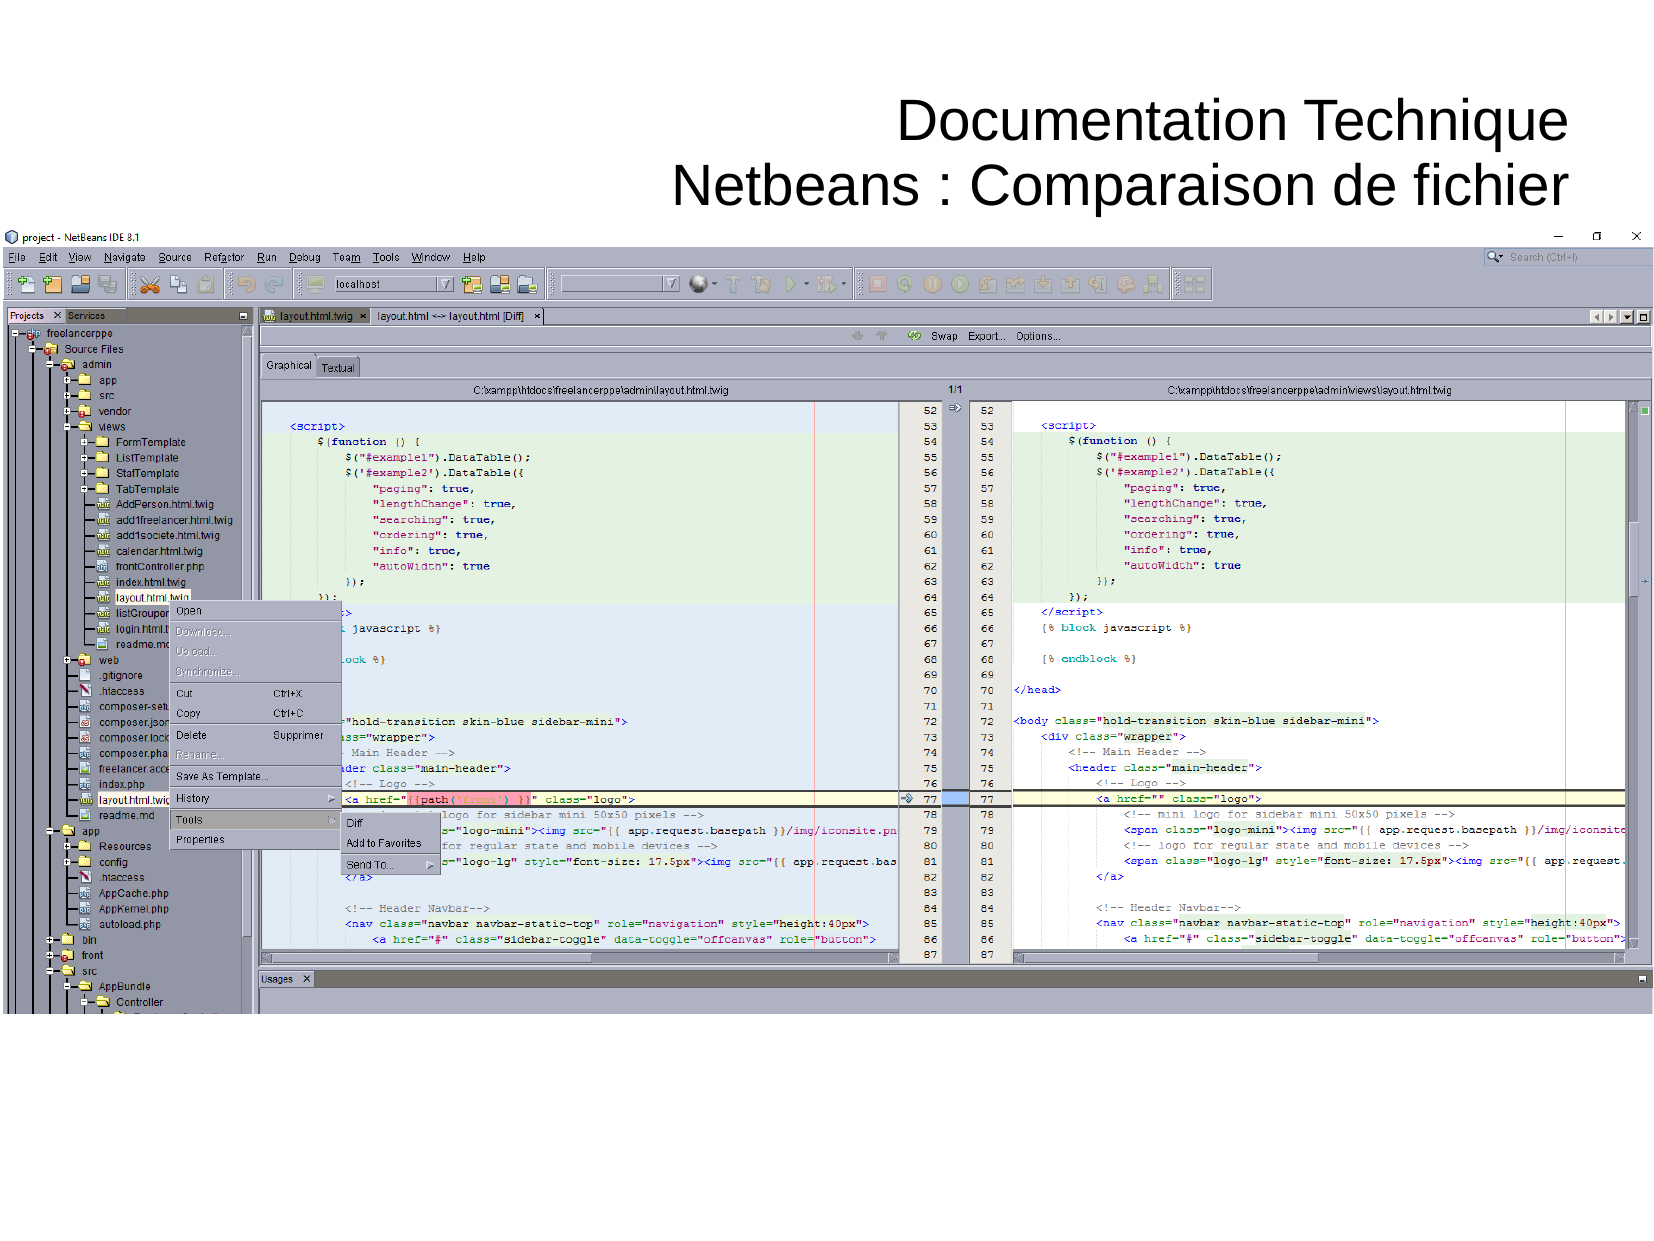

# Documentation Technique Netbeans : Comparaison de fichier